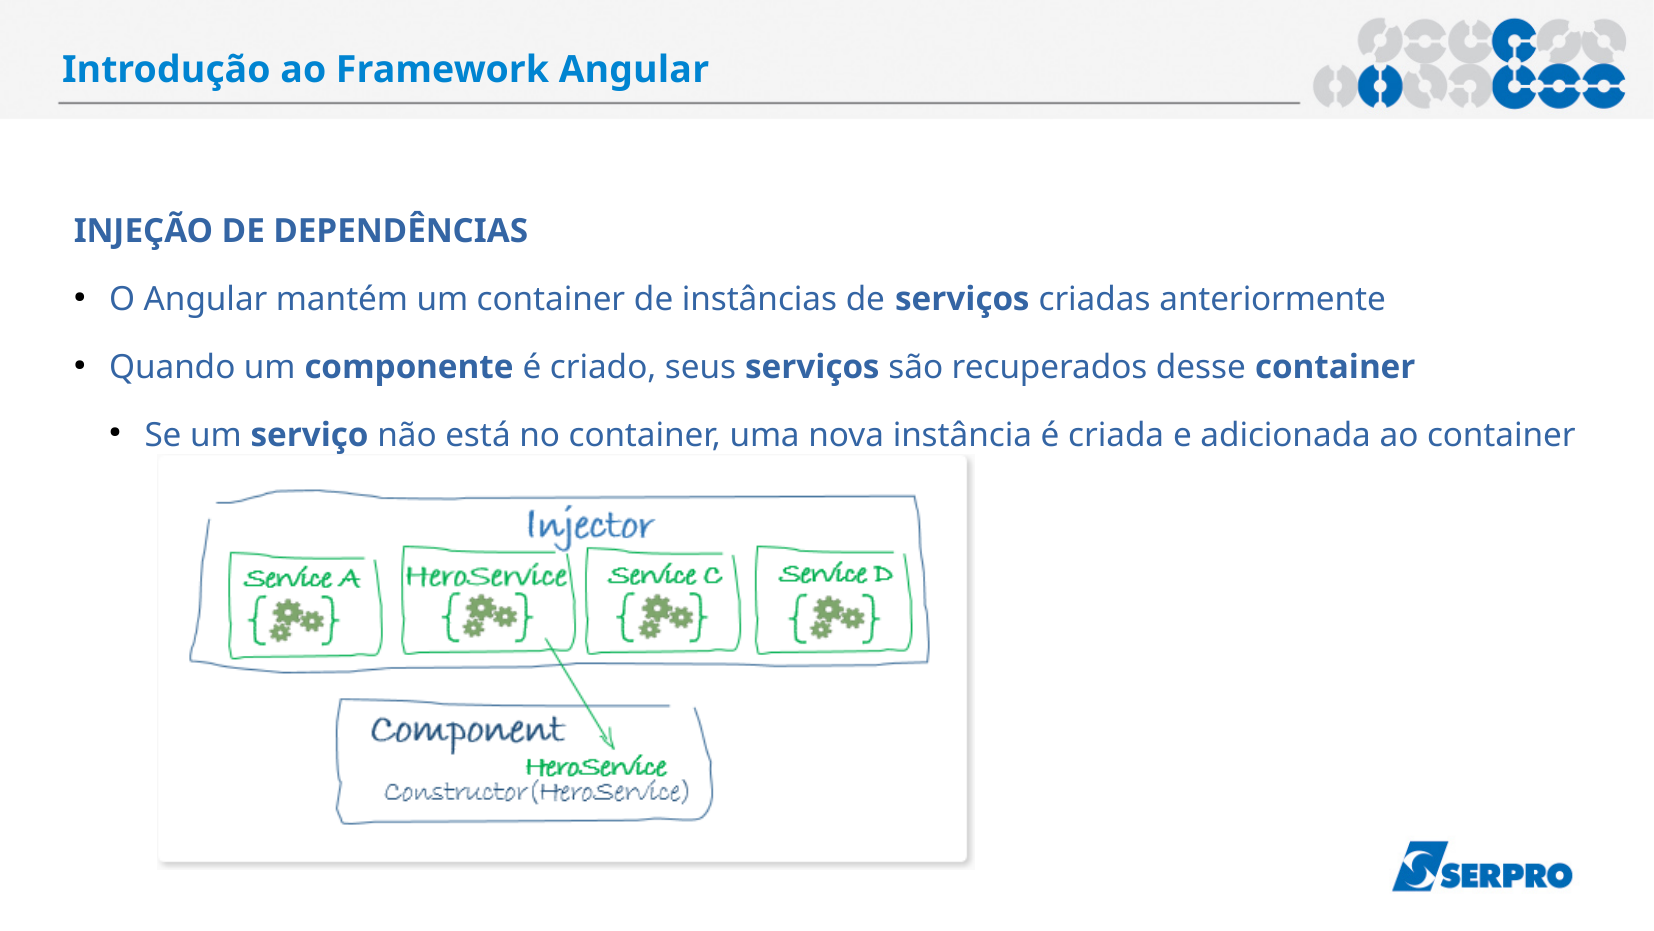

Introdução ao Framework Angular
INJEÇÃO DE DEPENDÊNCIAS
O Angular mantém um container de instâncias de serviços criadas anteriormente
Quando um componente é criado, seus serviços são recuperados desse container
Se um serviço não está no container, uma nova instância é criada e adicionada ao container